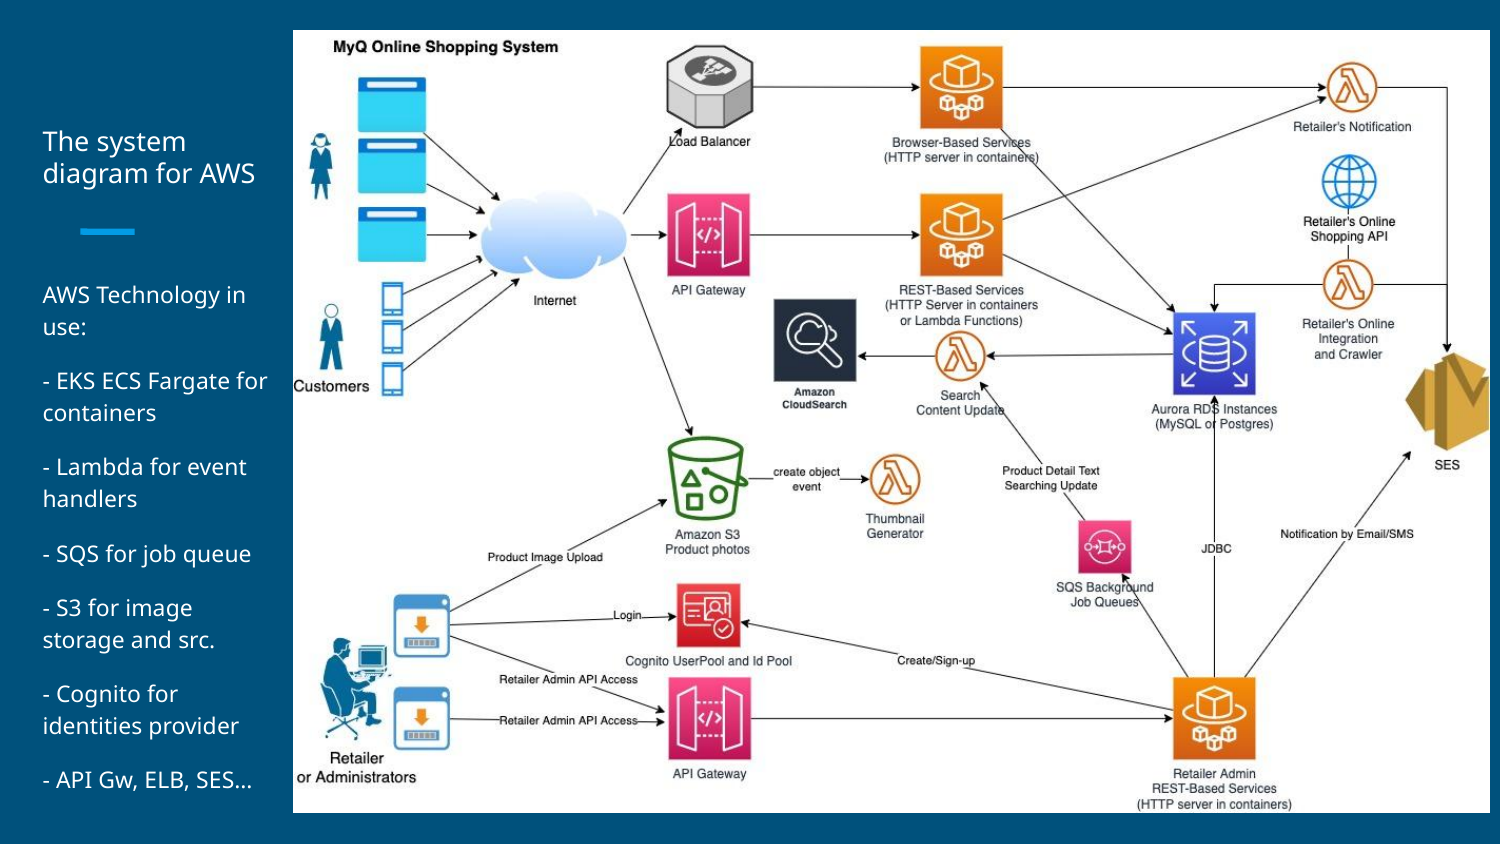

# The system diagram for AWS
AWS Technology in use:
- EKS ECS Fargate for containers
- Lambda for event handlers
- SQS for job queue
- S3 for image storage and src.
- Cognito for identities provider
- API Gw, ELB, SES…